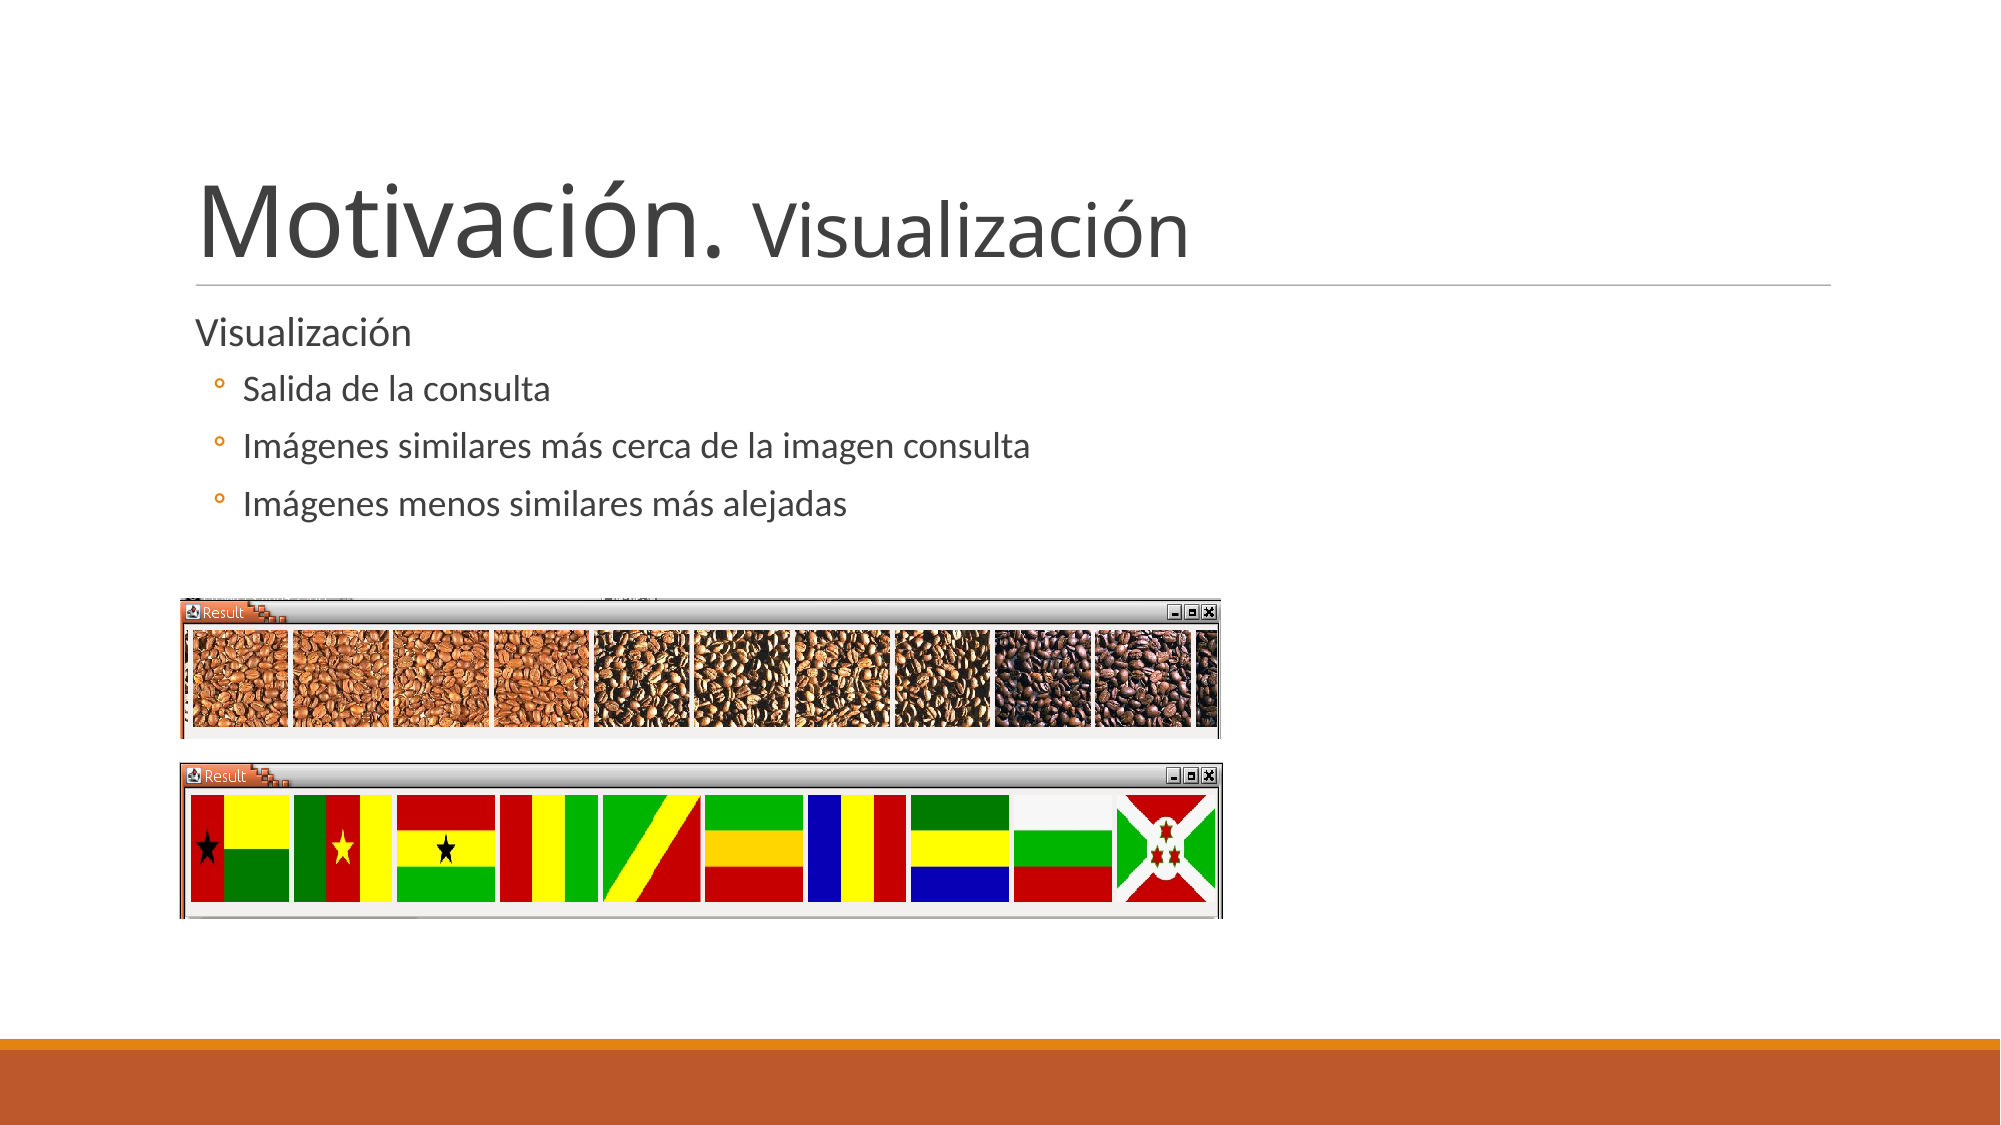

# Motivación. Visualización
Visualización
Salida de la consulta
Imágenes similares más cerca de la imagen consulta
Imágenes menos similares más alejadas